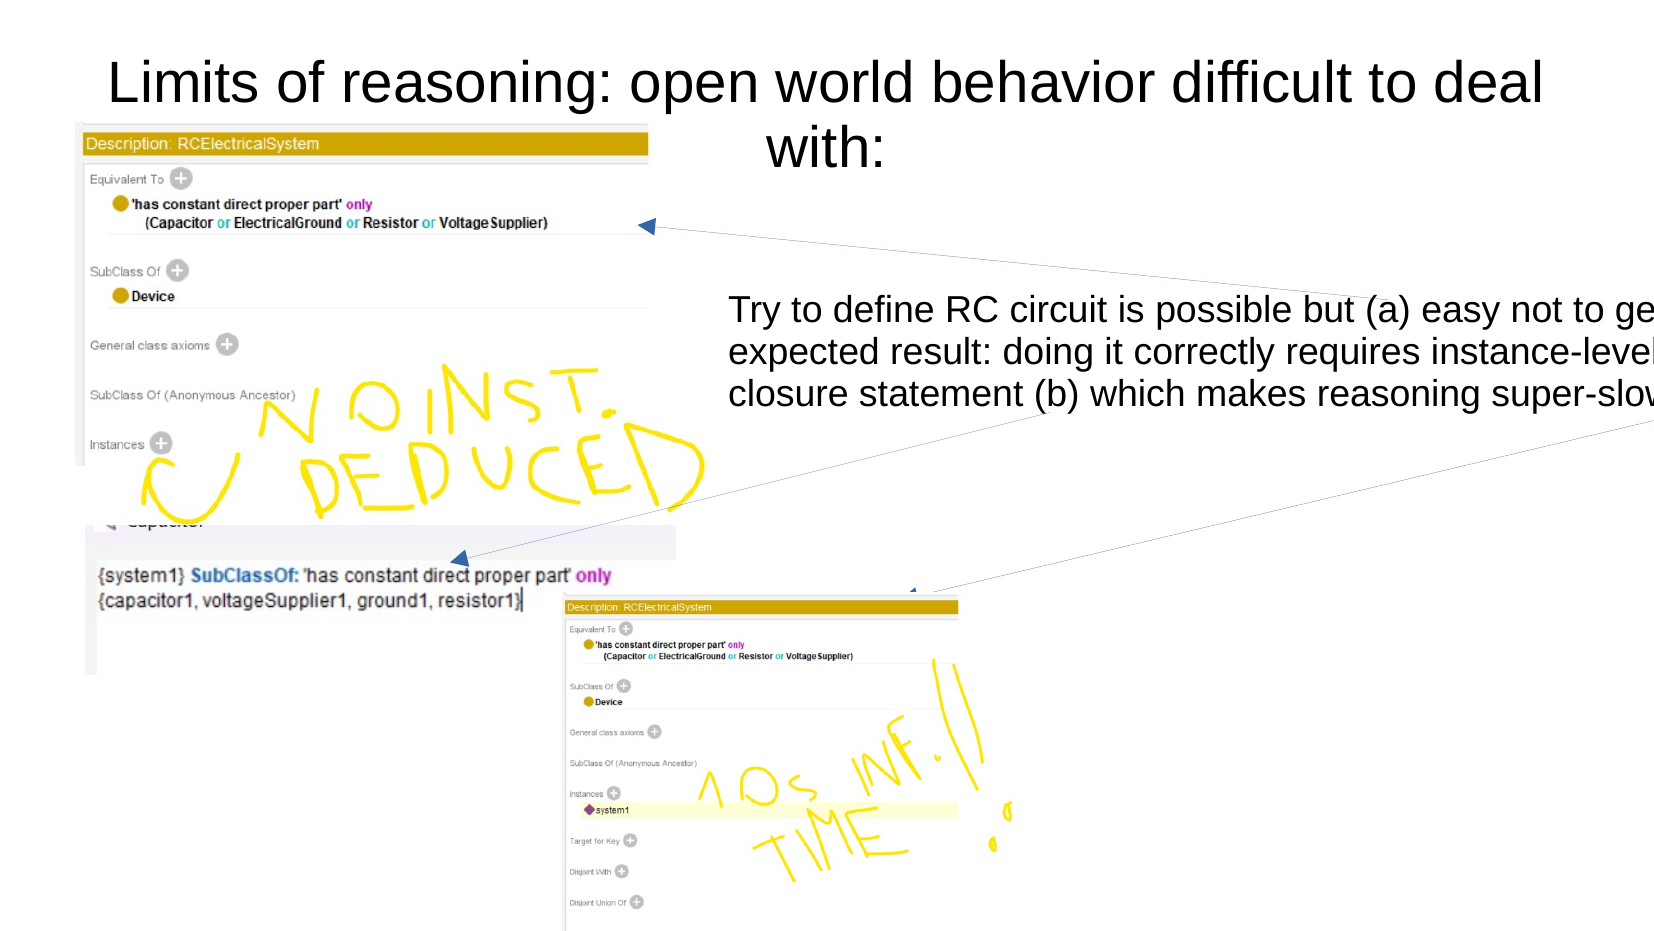

# Limits of reasoning: open world behavior difficult to deal with:
Try to define RC circuit is possible but (a) easy not to get
expected result: doing it correctly requires instance-level
closure statement (b) which makes reasoning super-slow! (d)